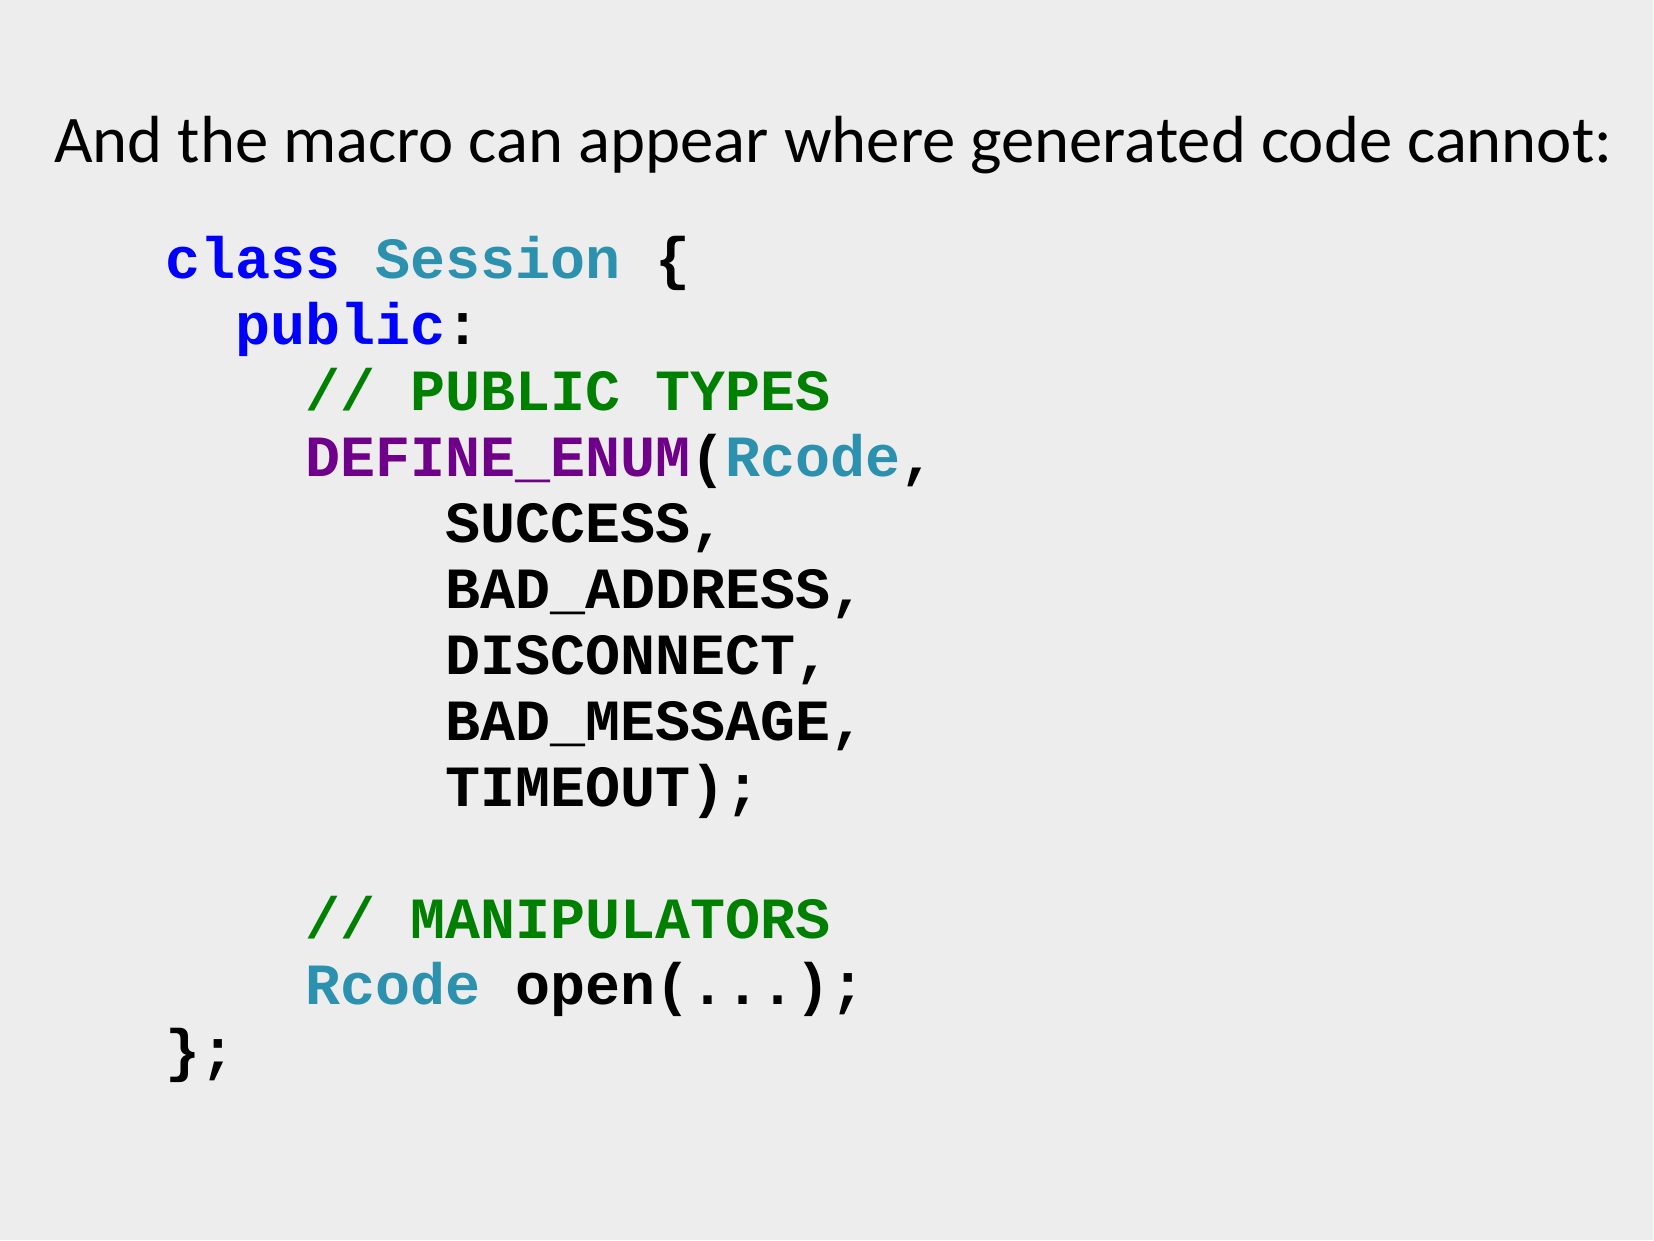

And the macro can appear where generated code cannot:
class Session {
 public:
 // PUBLIC TYPES
 DEFINE_ENUM(Rcode,
 SUCCESS,
 BAD_ADDRESS,
 DISCONNECT,
 BAD_MESSAGE,
 TIMEOUT);
 // MANIPULATORS
 Rcode open(...);
};